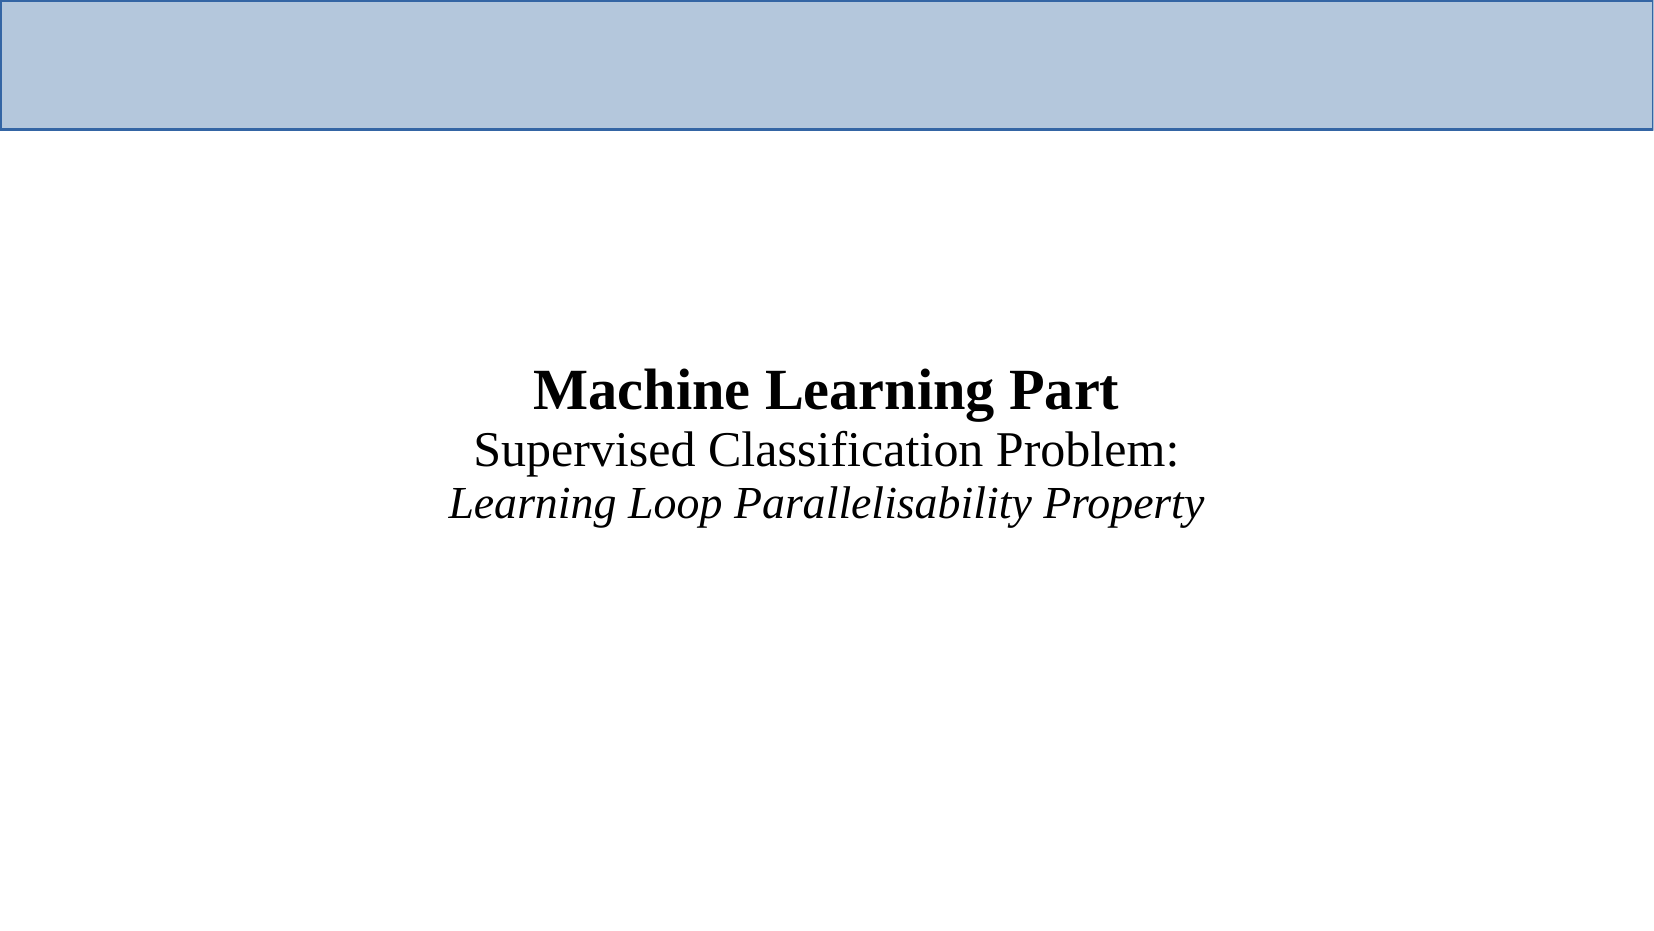

# Machine Learning Part Supervised Classification Problem: Learning Loop Parallelisability Property